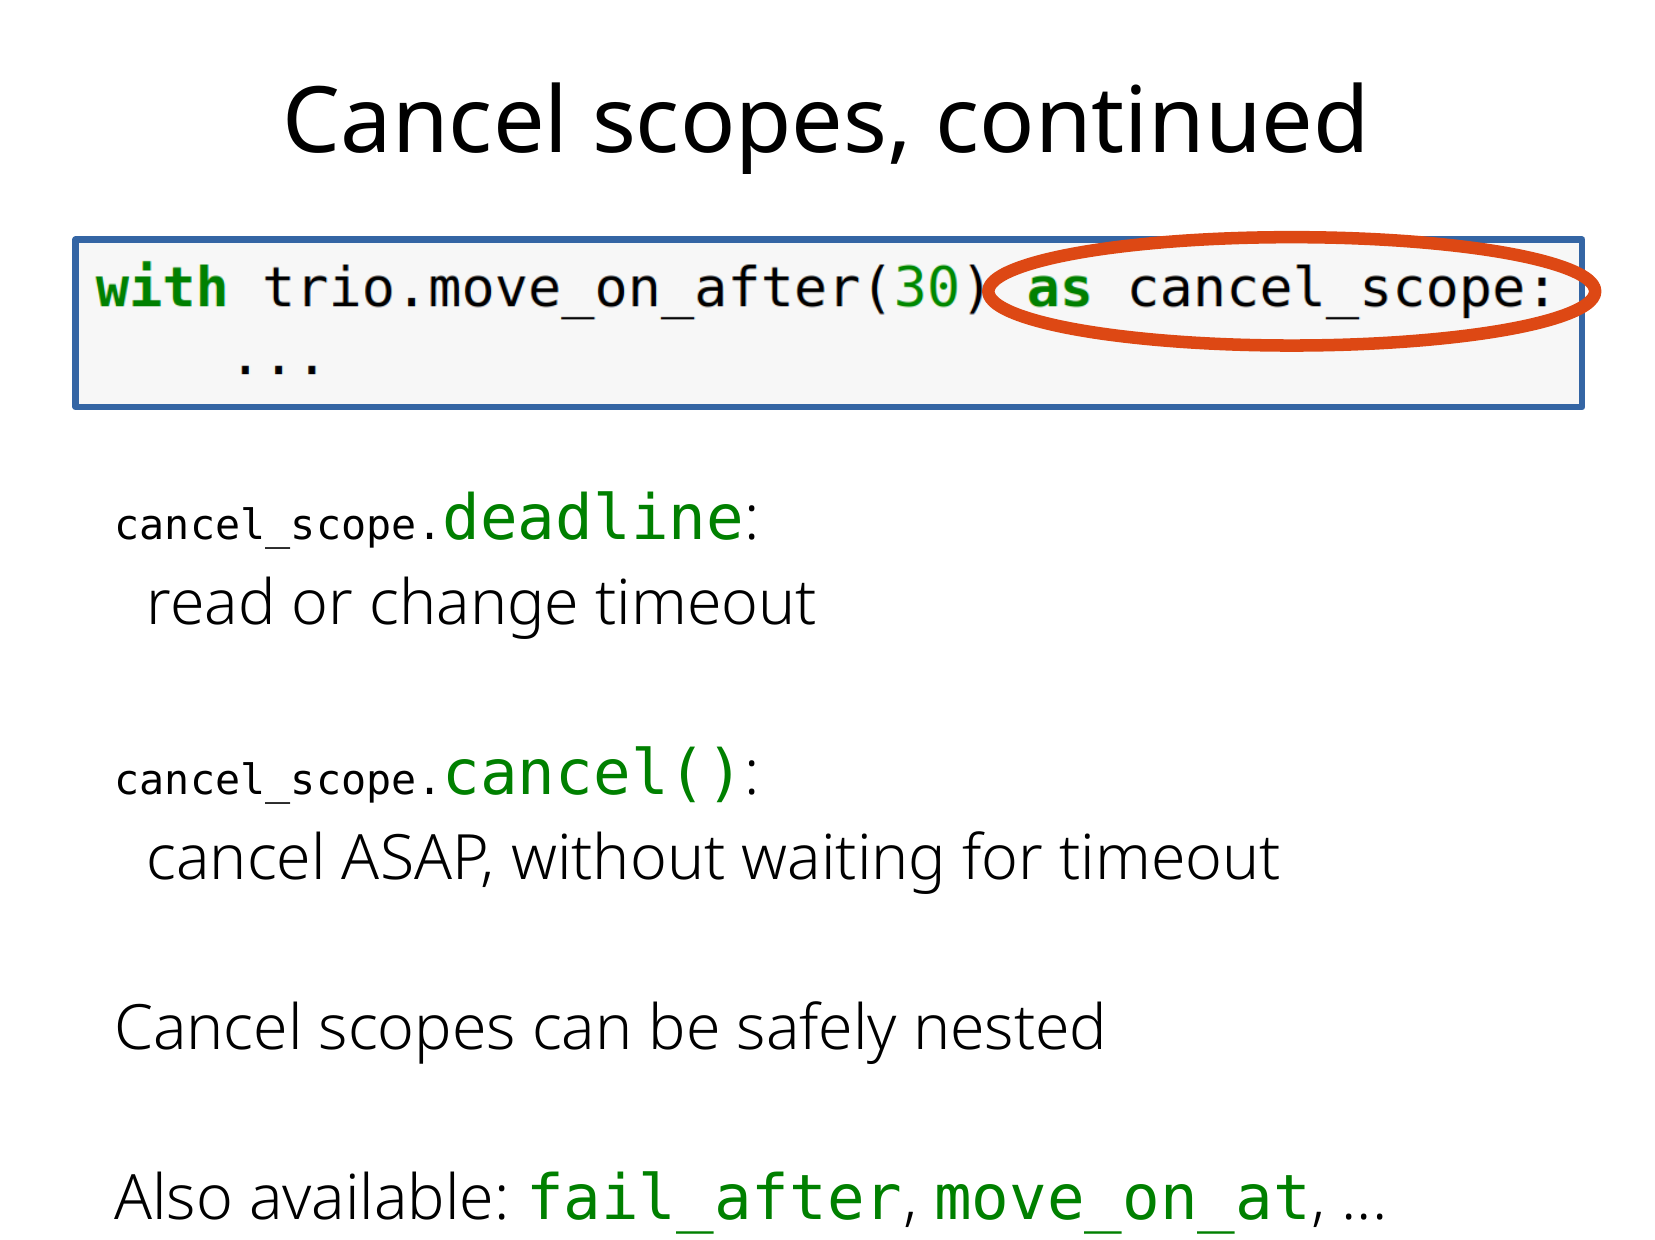

# Cancel scopes, continued
cancel_scope.deadline:
 read or change timeout
cancel_scope.cancel():
 cancel ASAP, without waiting for timeout
Cancel scopes can be safely nested
Also available: fail_after, move_on_at, ...